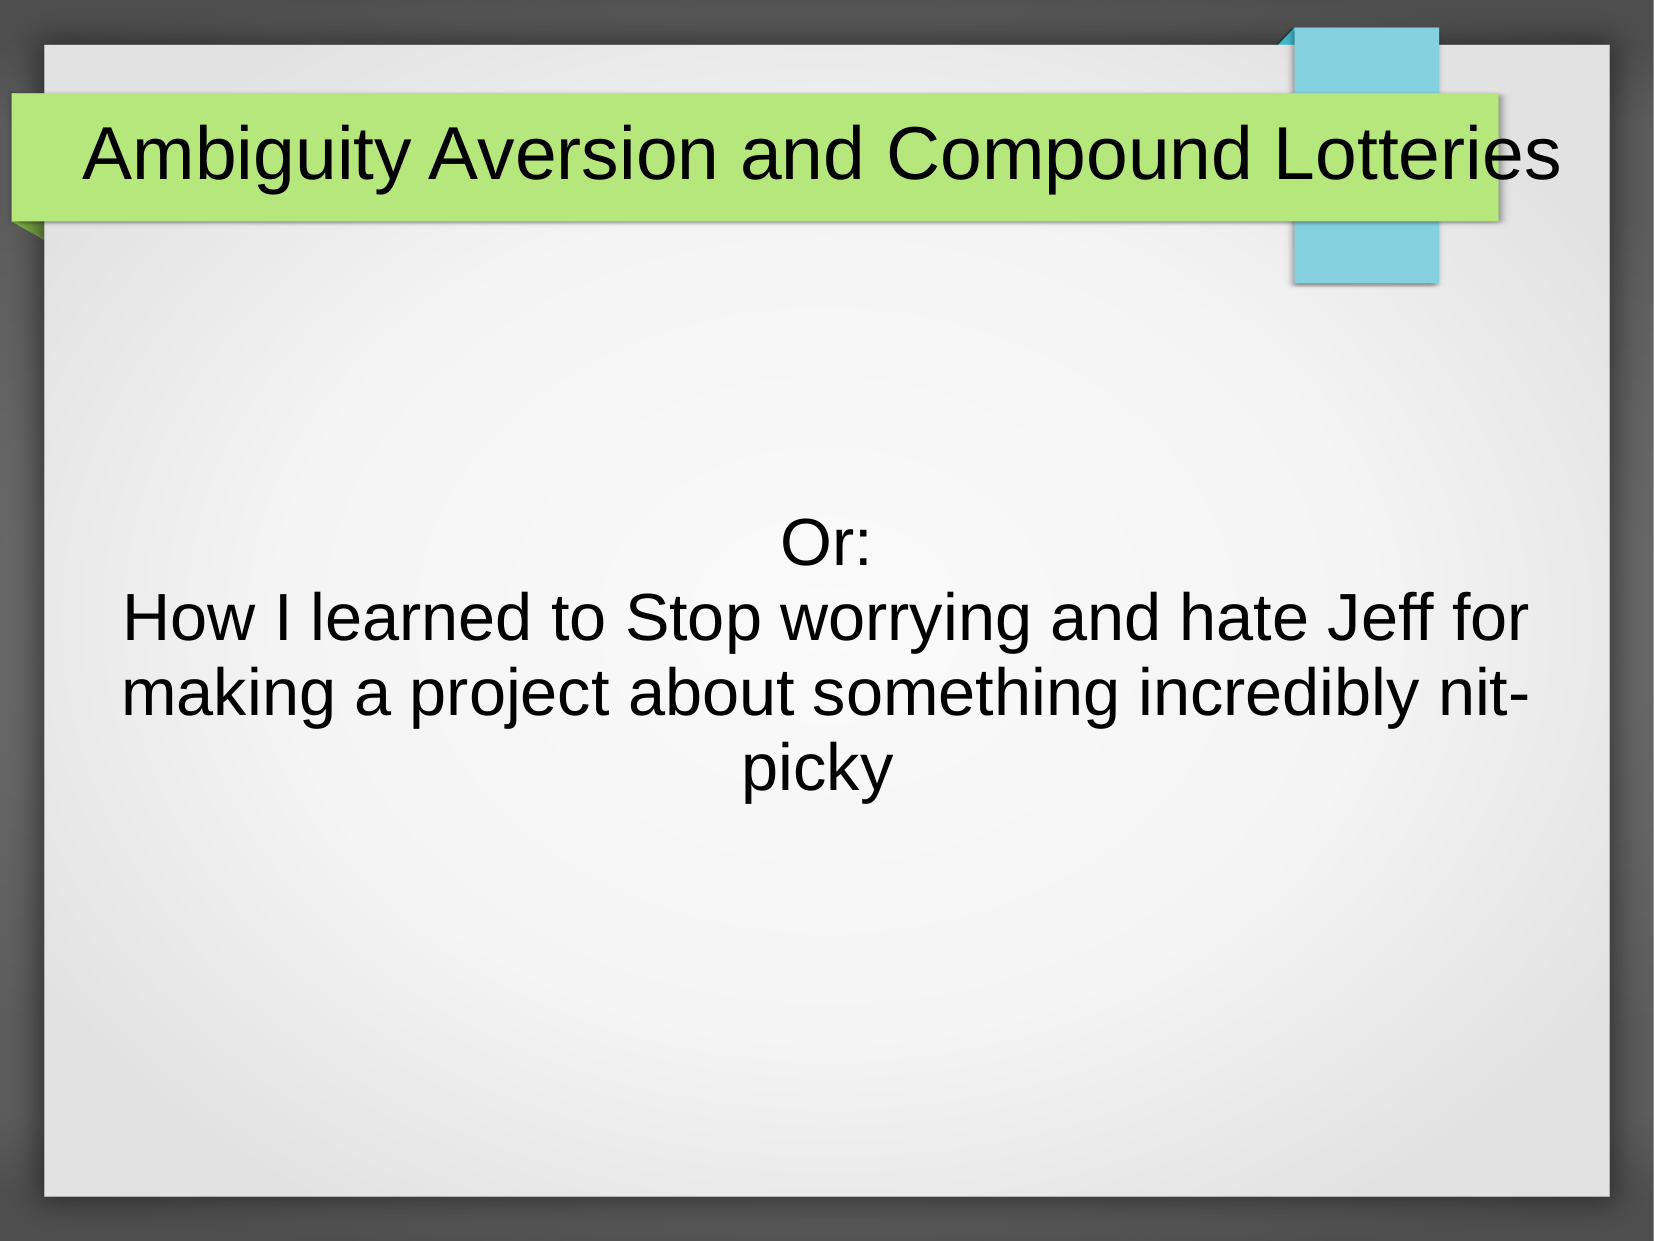

# Ambiguity Aversion and Compound Lotteries
Or:
How I learned to Stop worrying and hate Jeff for making a project about something incredibly nit-picky